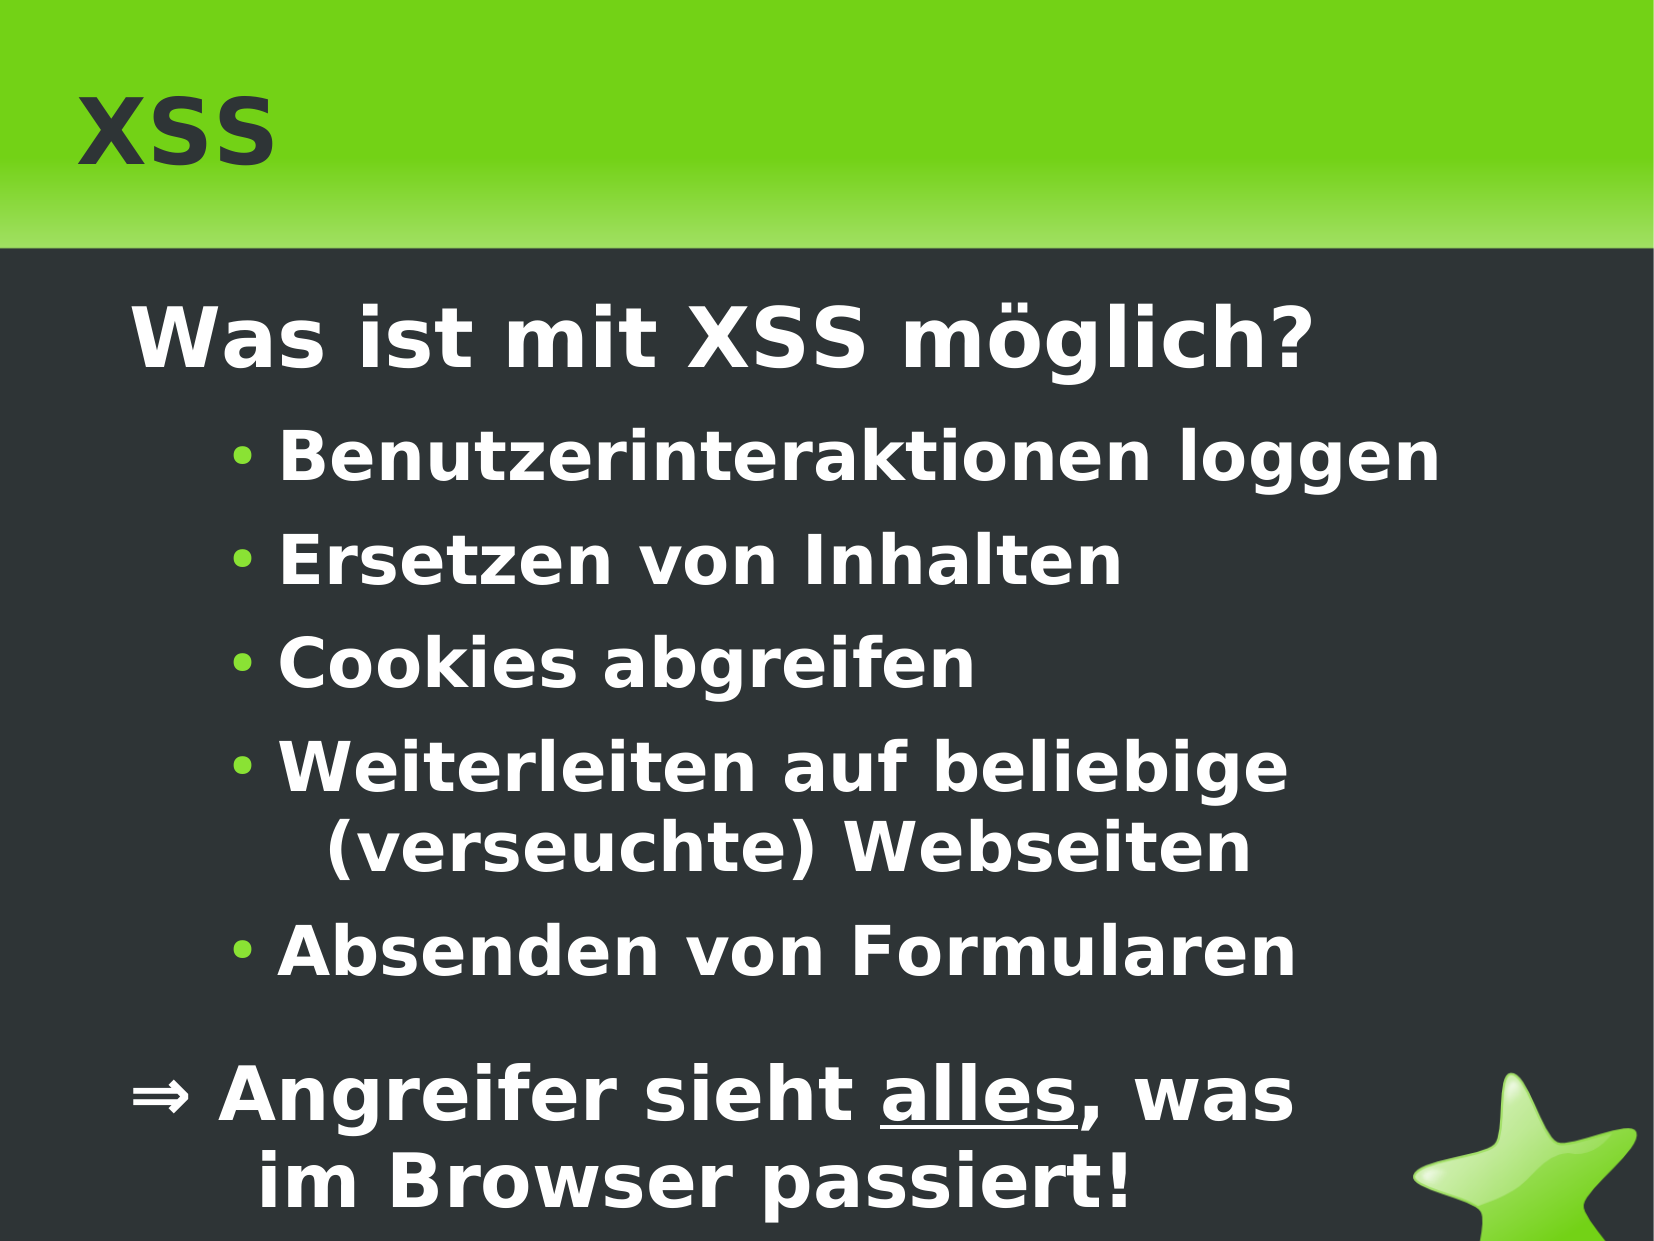

# XSS
Was ist mit XSS möglich?
Benutzerinteraktionen loggen
Ersetzen von Inhalten
Cookies abgreifen
Weiterleiten auf beliebige (verseuchte) Webseiten
Absenden von Formularen
⇒ Angreifer sieht alles, was 		im Browser passiert!